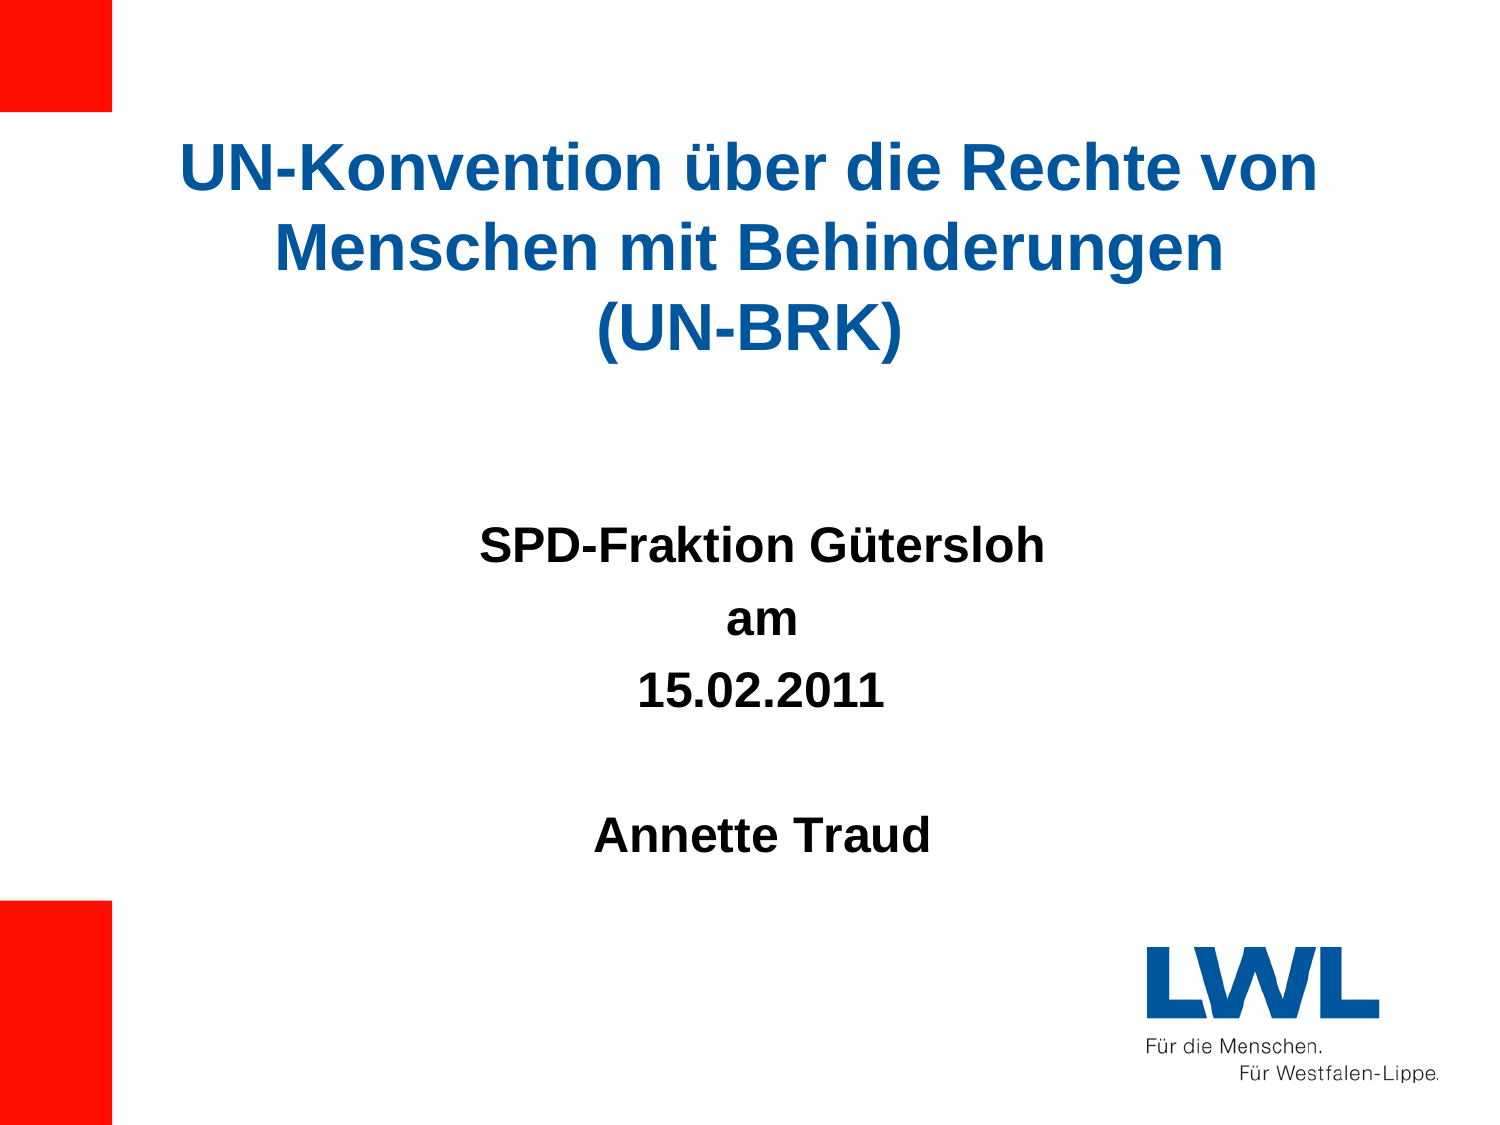

# UN-Konvention über die Rechte von Menschen mit Behinderungen (UN-BRK)
SPD-Fraktion Gütersloh
am
15.02.2011
Annette Traud